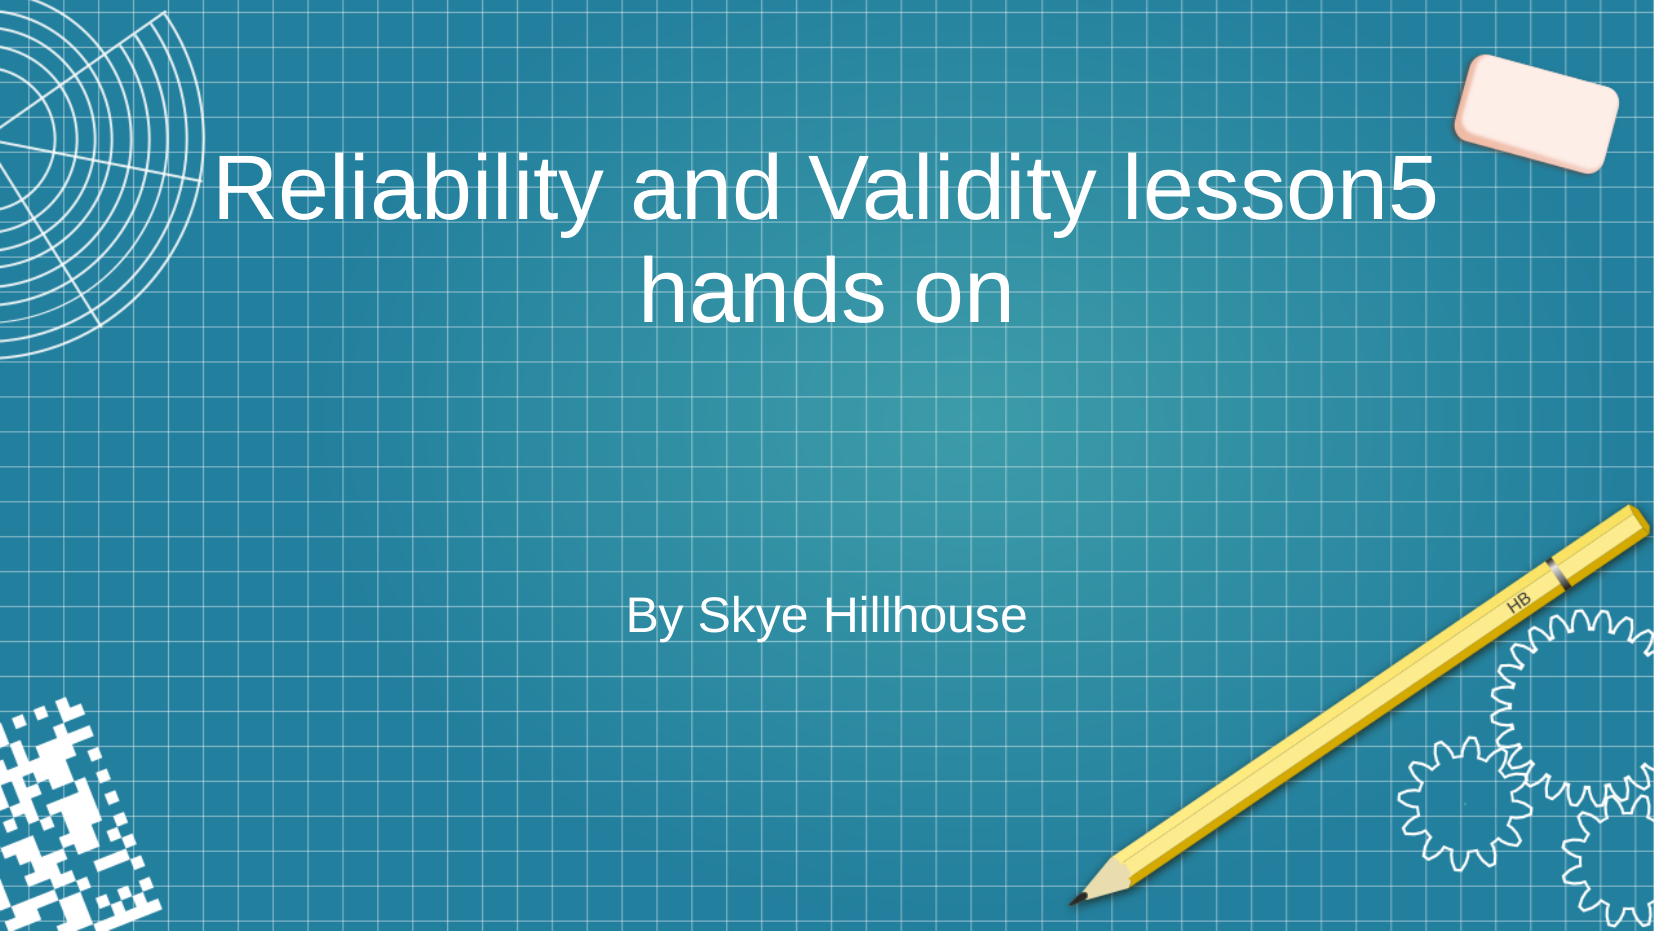

# Reliability and Validity lesson5 hands on
By Skye Hillhouse